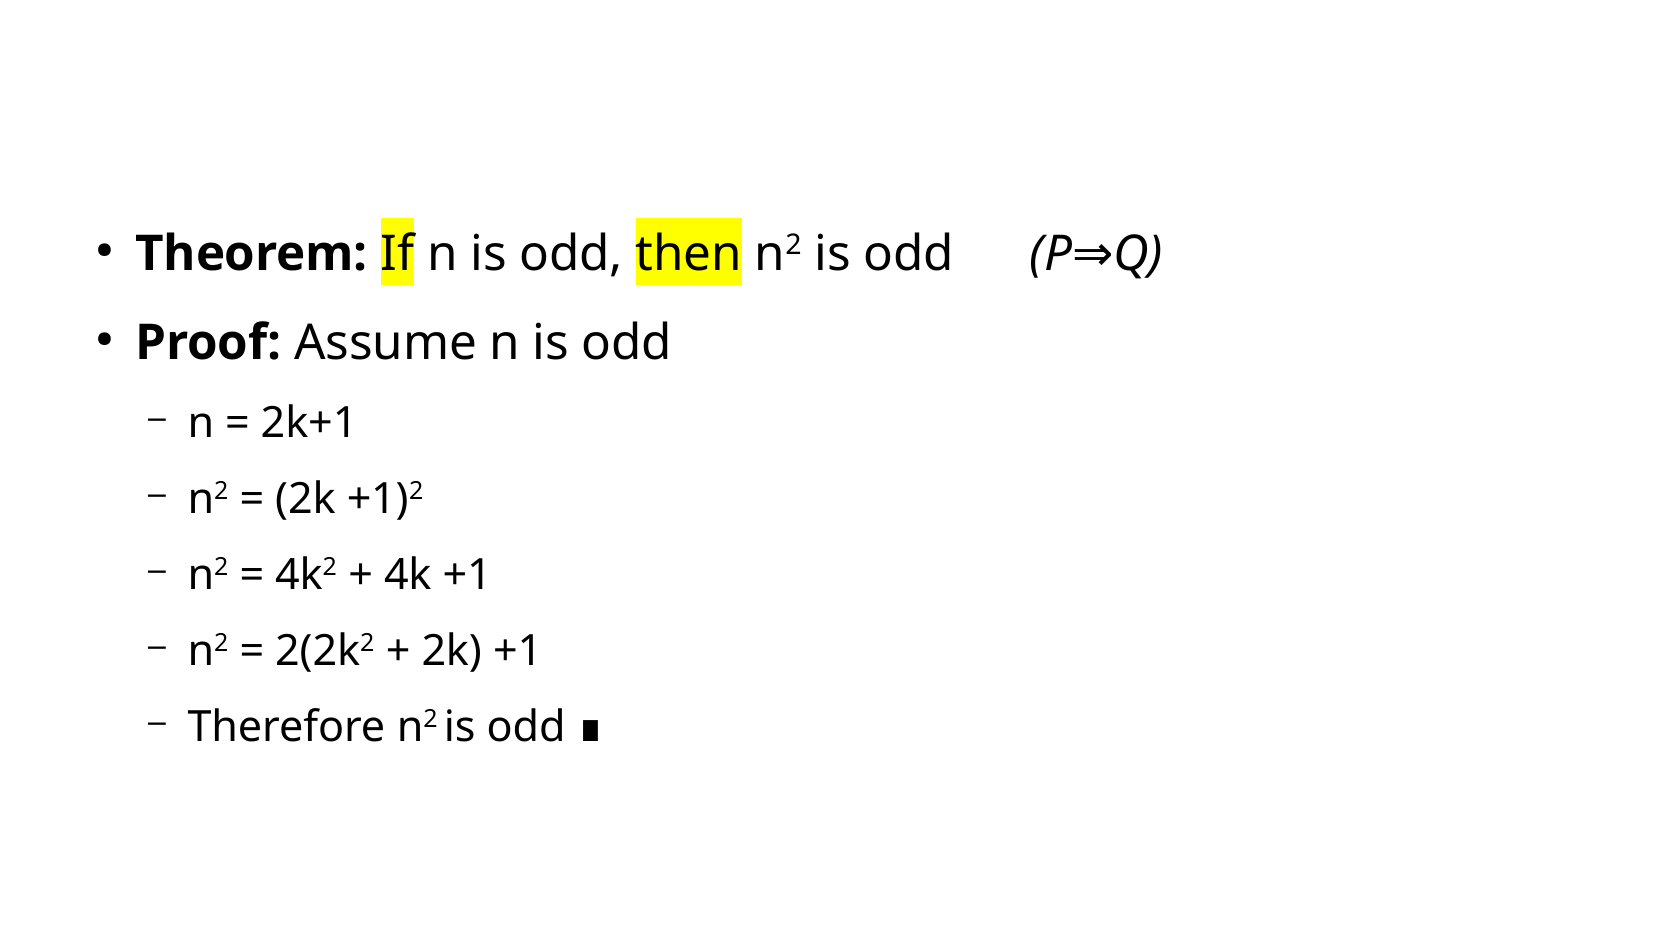

#
Theorem: If n is odd, then n2 is odd (P⇒Q)
Proof: Assume n is odd
n = 2k+1
n2 = (2k +1)2
n2 = 4k2 + 4k +1
n2 = 2(2k2 + 2k) +1
Therefore n2 is odd ∎